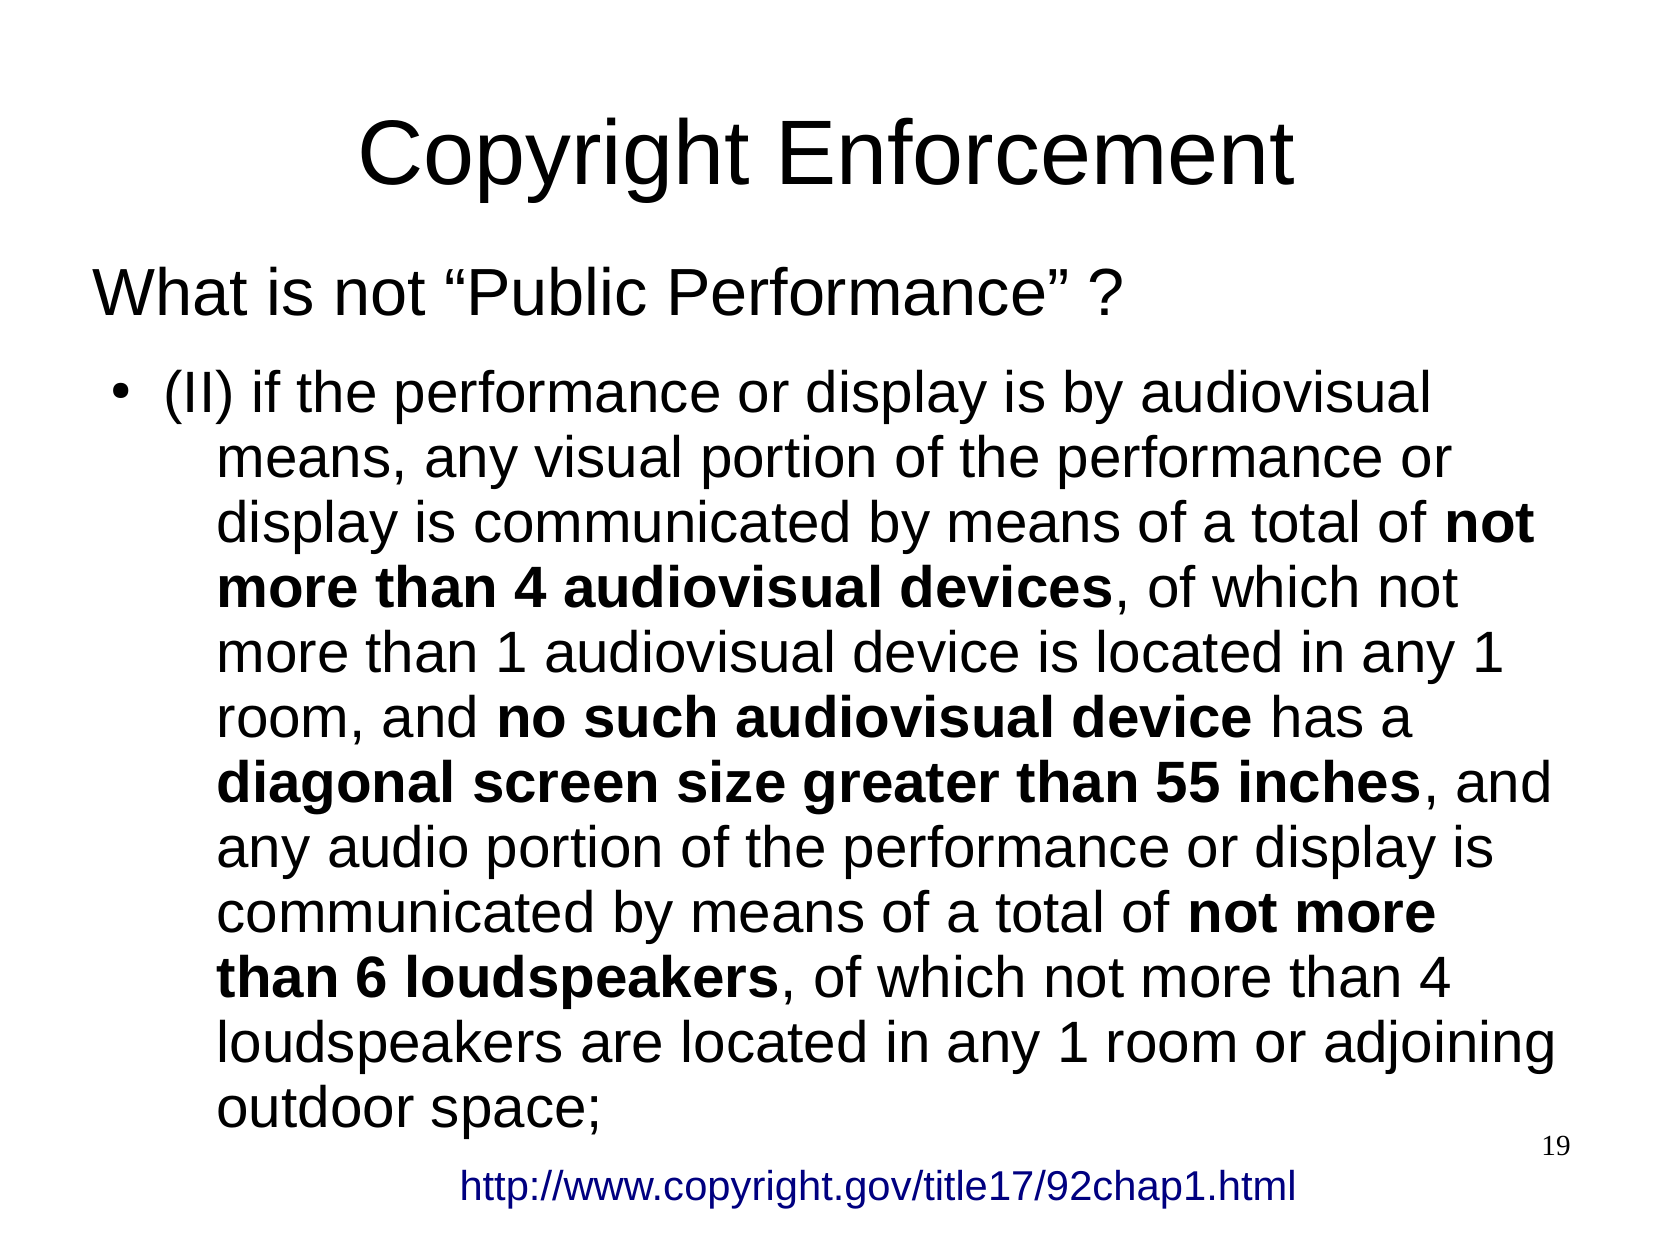

# Copyright Enforcement
What is not “Public Performance” ?
(II) if the performance or display is by audiovisual means, any visual portion of the performance or display is communicated by means of a total of not more than 4 audiovisual devices, of which not more than 1 audiovisual device is located in any 1 room, and no such audiovisual device has a diagonal screen size greater than 55 inches, and any audio portion of the performance or display is communicated by means of a total of not more than 6 loudspeakers, of which not more than 4 loudspeakers are located in any 1 room or adjoining outdoor space;
19
http://www.copyright.gov/title17/92chap1.html